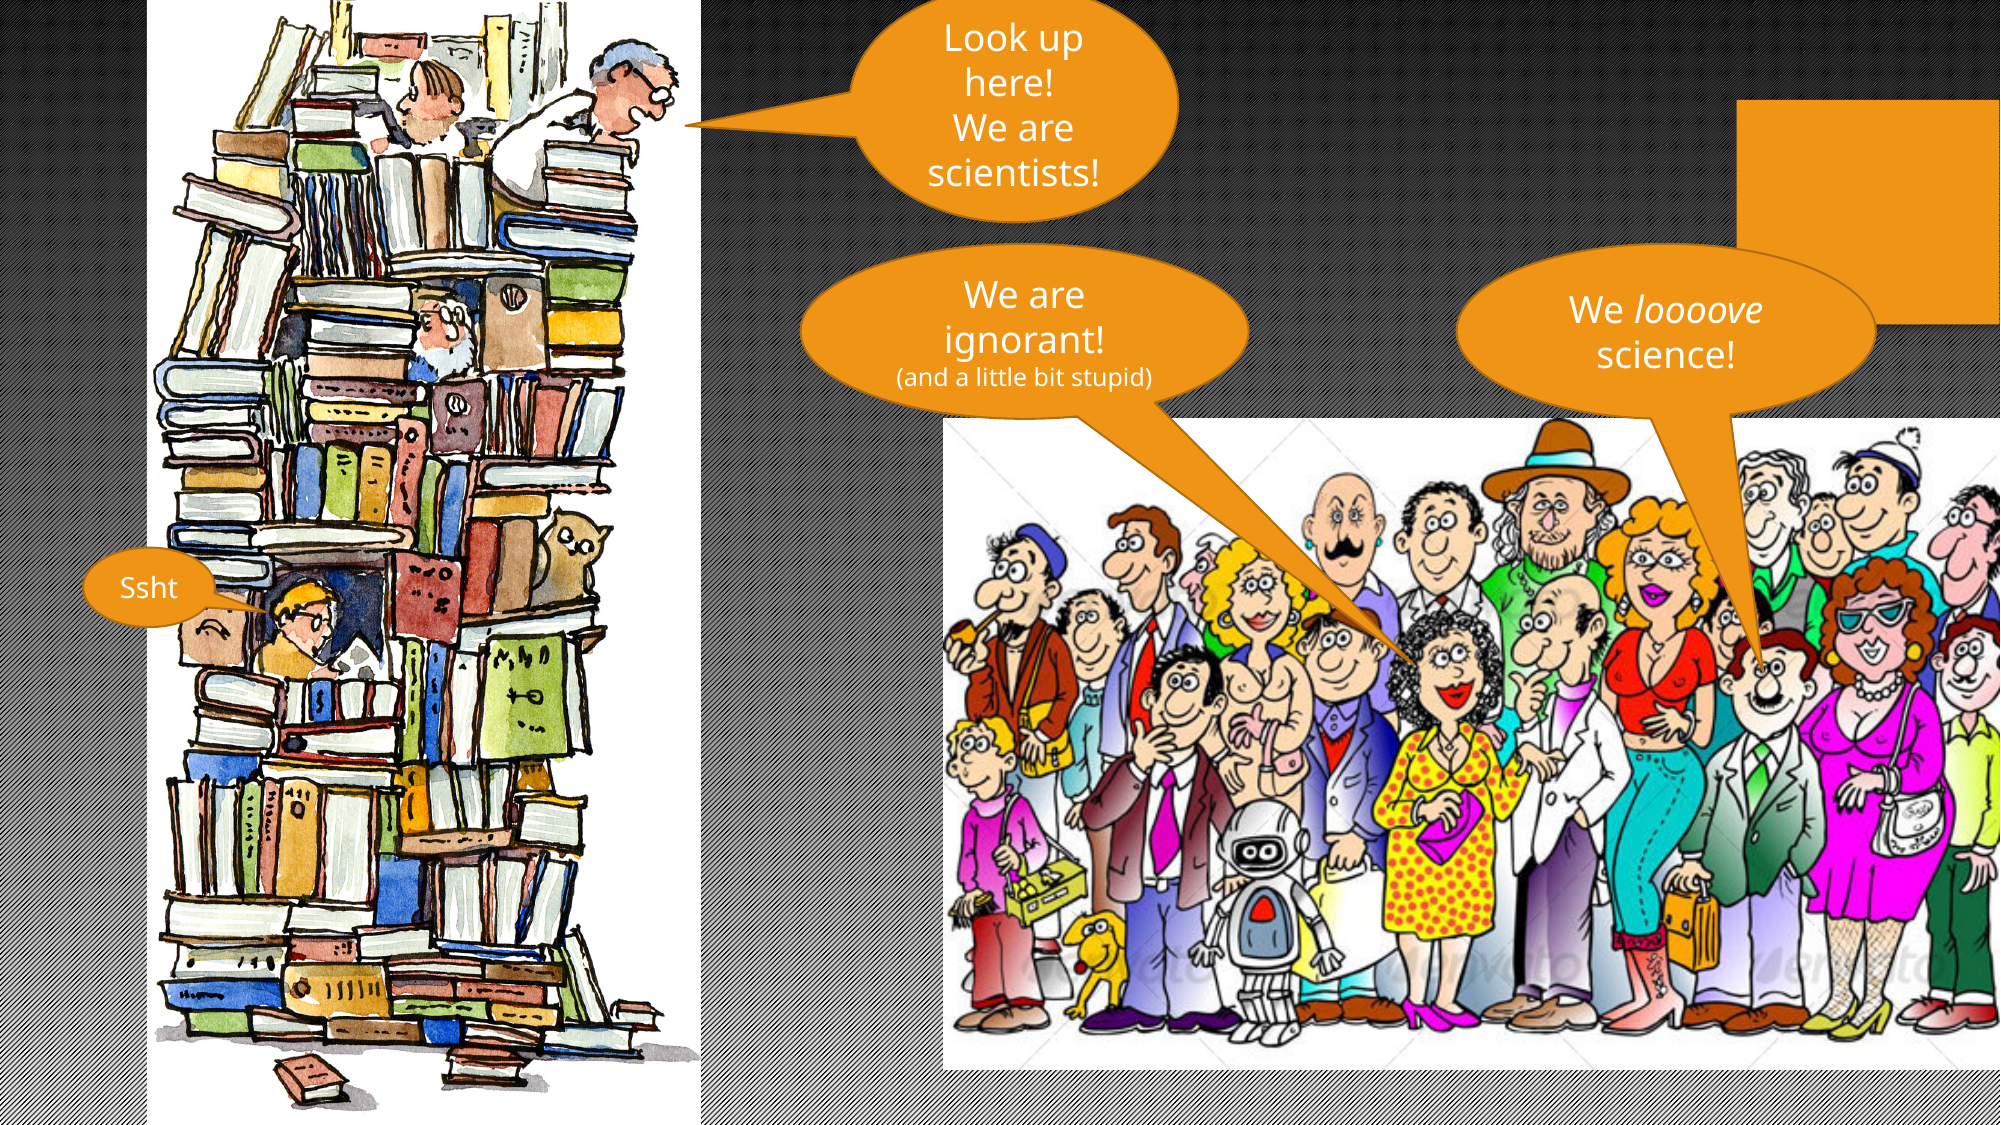

Look up here!
We are scientists!
We are ignorant!
(and a little bit stupid)
We loooove science!
Ssht